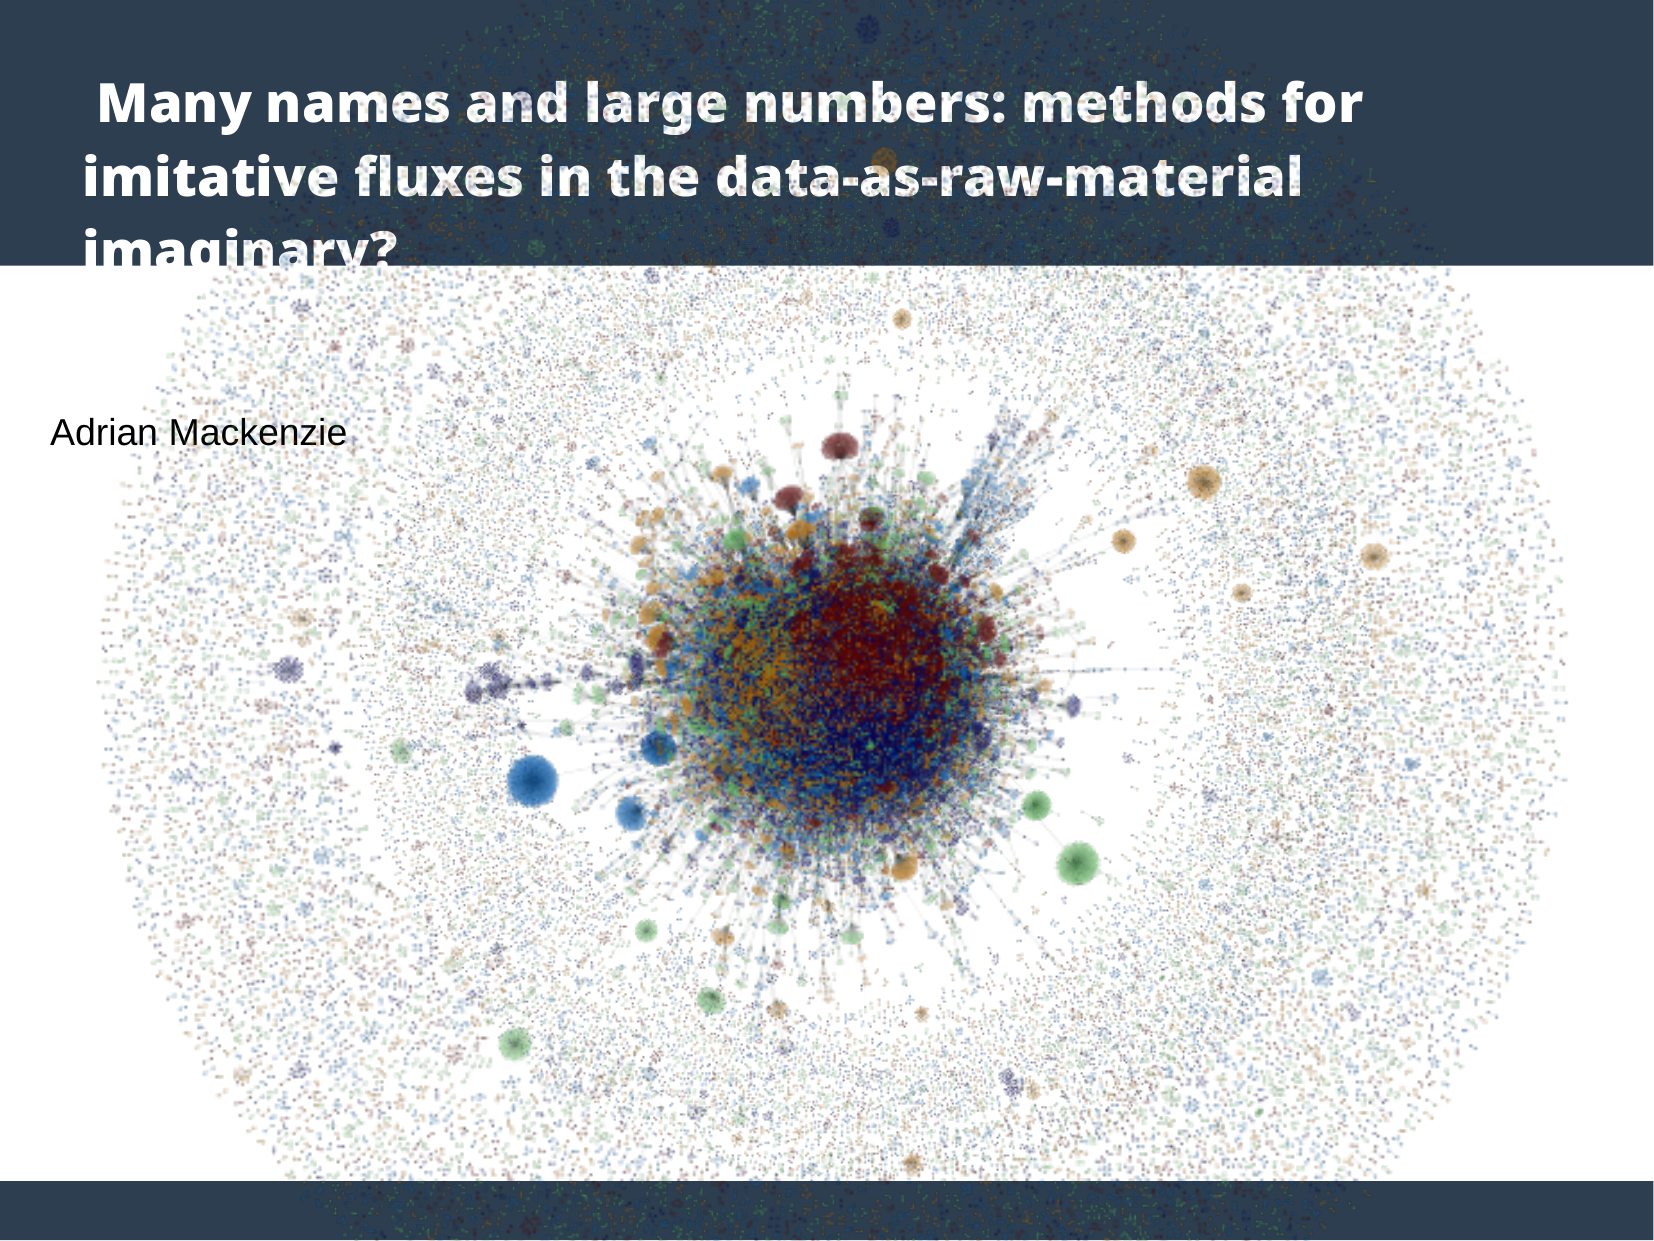

# Many names and large numbers: methods for imitative fluxes in the data-as-raw-material imaginary?
Adrian Mackenzie